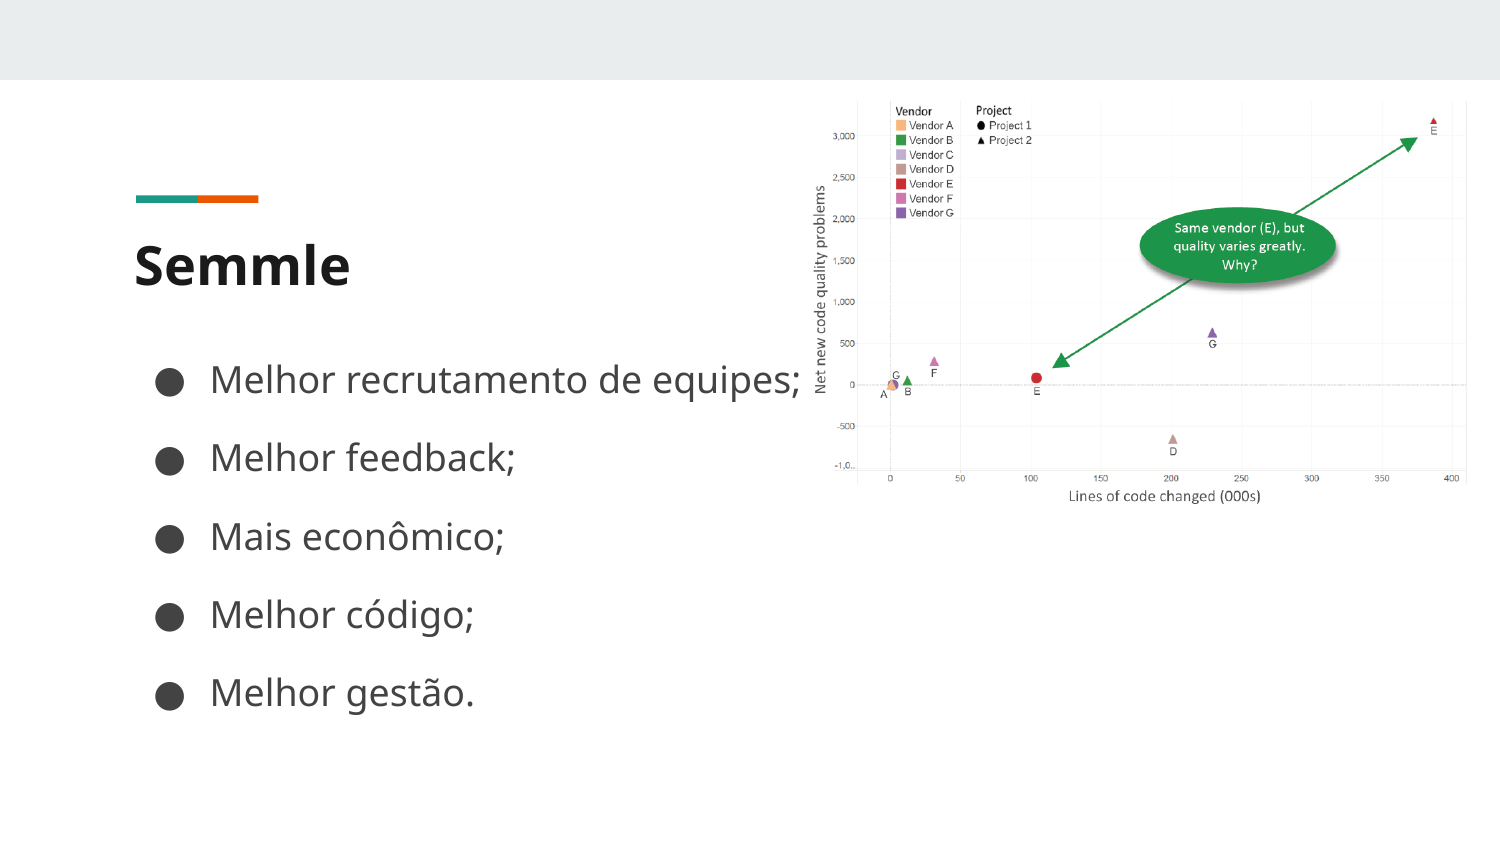

# Semmle
Melhor recrutamento de equipes;
Melhor feedback;
Mais econômico;
Melhor código;
Melhor gestão.